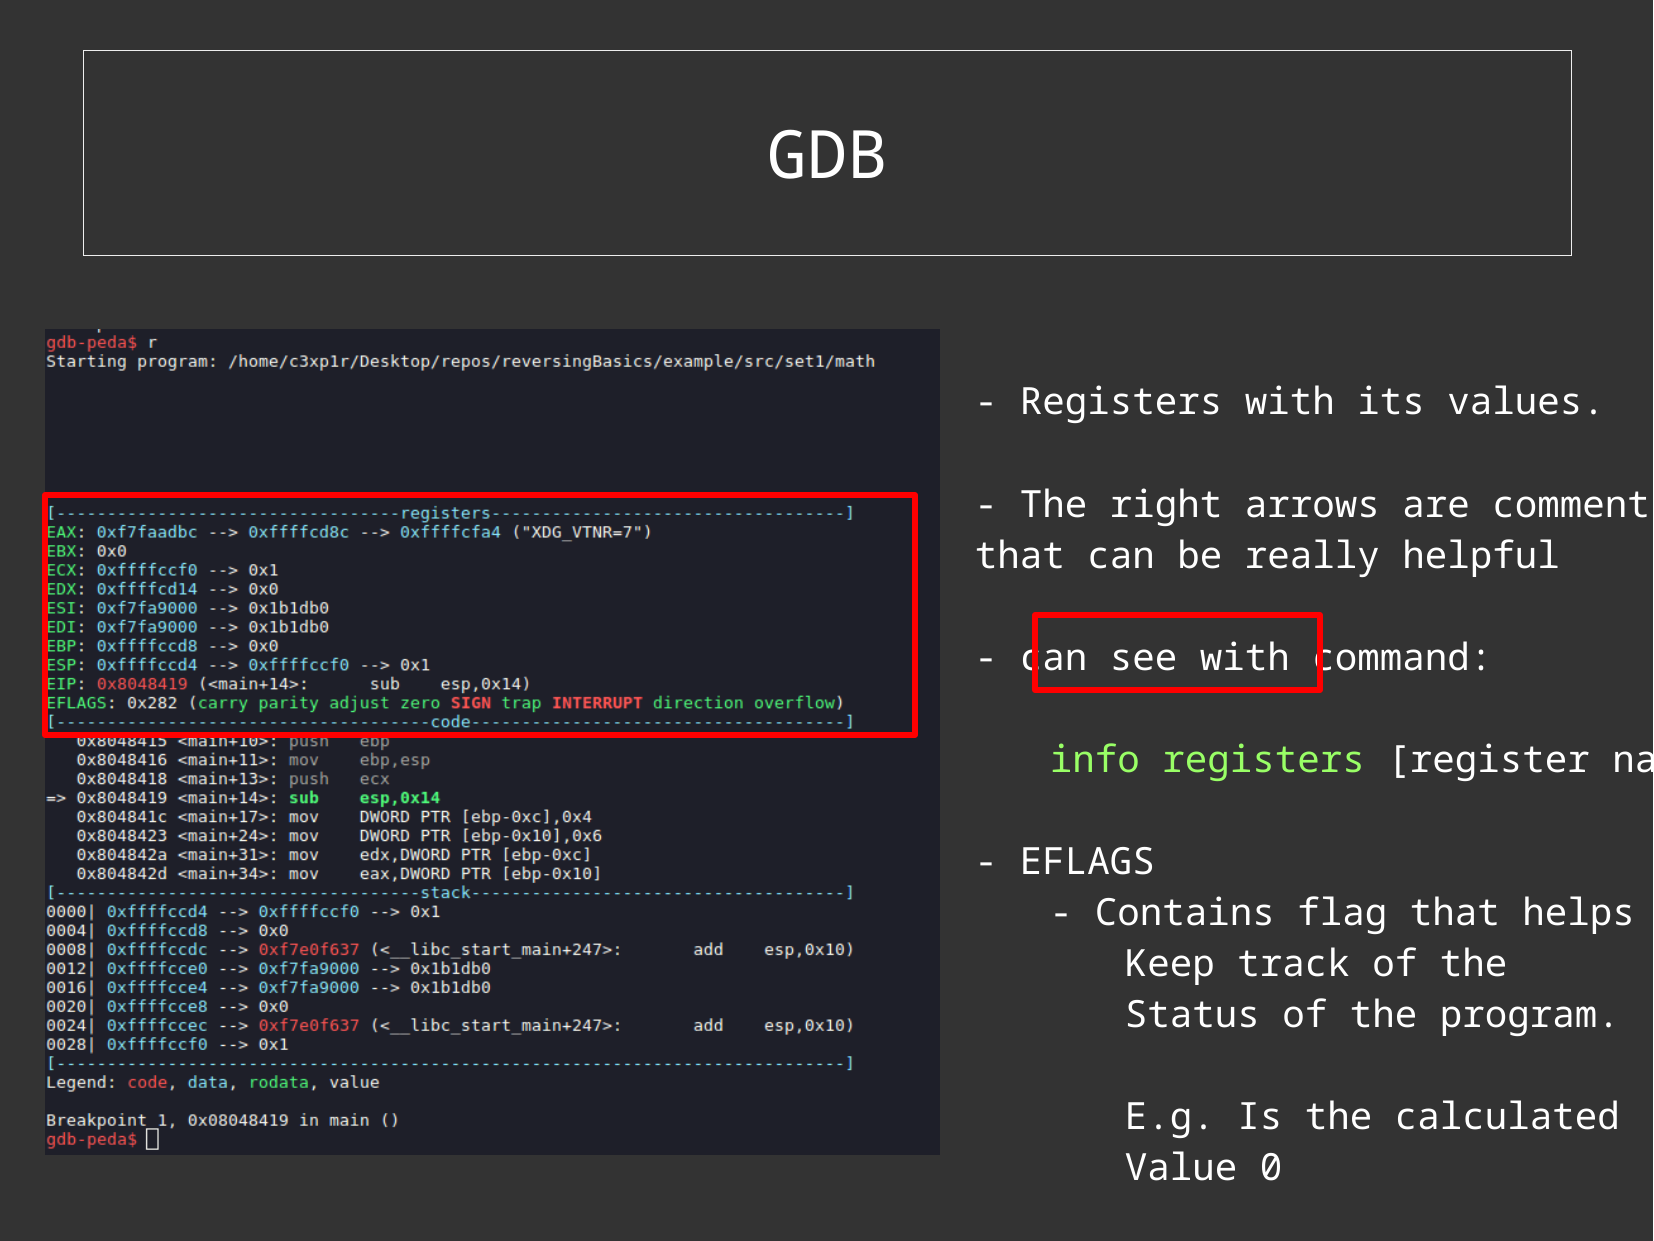

GDB
- Registers with its values.
- The right arrows are comments
that can be really helpful
- can see with command:
	info registers [register name]
- EFLAGS
	- Contains flag that helps
		Keep track of the
		Status of the program.
		E.g. Is the calculated
		Value 0
		If is zero then z flag
		is 1